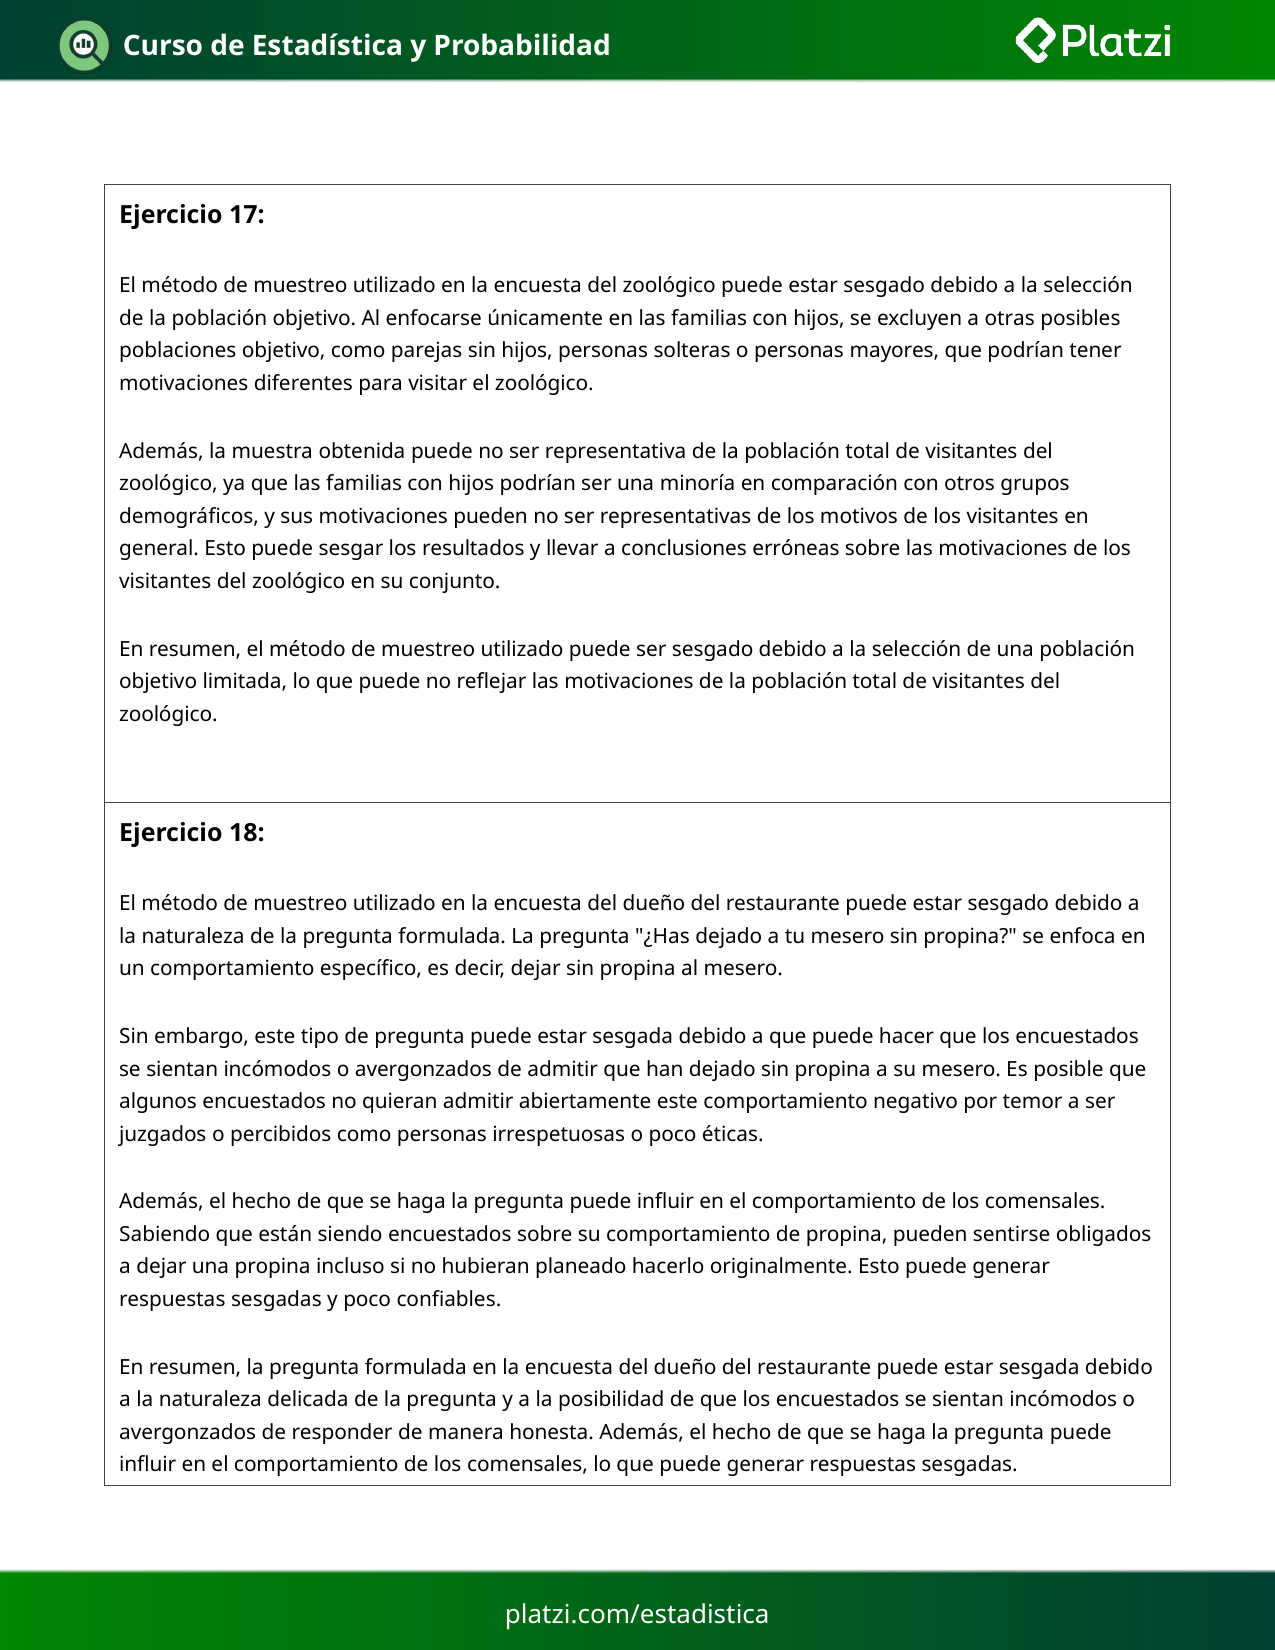

Curso de Estadística y Probabilidad
| Ejercicio 17: El método de muestreo utilizado en la encuesta del zoológico puede estar sesgado debido a la selección de la población objetivo. Al enfocarse únicamente en las familias con hijos, se excluyen a otras posibles poblaciones objetivo, como parejas sin hijos, personas solteras o personas mayores, que podrían tener motivaciones diferentes para visitar el zoológico. Además, la muestra obtenida puede no ser representativa de la población total de visitantes del zoológico, ya que las familias con hijos podrían ser una minoría en comparación con otros grupos demográficos, y sus motivaciones pueden no ser representativas de los motivos de los visitantes en general. Esto puede sesgar los resultados y llevar a conclusiones erróneas sobre las motivaciones de los visitantes del zoológico en su conjunto. En resumen, el método de muestreo utilizado puede ser sesgado debido a la selección de una población objetivo limitada, lo que puede no reflejar las motivaciones de la población total de visitantes del zoológico. |
| --- |
| Ejercicio 18: El método de muestreo utilizado en la encuesta del dueño del restaurante puede estar sesgado debido a la naturaleza de la pregunta formulada. La pregunta "¿Has dejado a tu mesero sin propina?" se enfoca en un comportamiento específico, es decir, dejar sin propina al mesero. Sin embargo, este tipo de pregunta puede estar sesgada debido a que puede hacer que los encuestados se sientan incómodos o avergonzados de admitir que han dejado sin propina a su mesero. Es posible que algunos encuestados no quieran admitir abiertamente este comportamiento negativo por temor a ser juzgados o percibidos como personas irrespetuosas o poco éticas. Además, el hecho de que se haga la pregunta puede influir en el comportamiento de los comensales. Sabiendo que están siendo encuestados sobre su comportamiento de propina, pueden sentirse obligados a dejar una propina incluso si no hubieran planeado hacerlo originalmente. Esto puede generar respuestas sesgadas y poco confiables. En resumen, la pregunta formulada en la encuesta del dueño del restaurante puede estar sesgada debido a la naturaleza delicada de la pregunta y a la posibilidad de que los encuestados se sientan incómodos o avergonzados de responder de manera honesta. Además, el hecho de que se haga la pregunta puede influir en el comportamiento de los comensales, lo que puede generar respuestas sesgadas. |
# platzi.com/estadistica